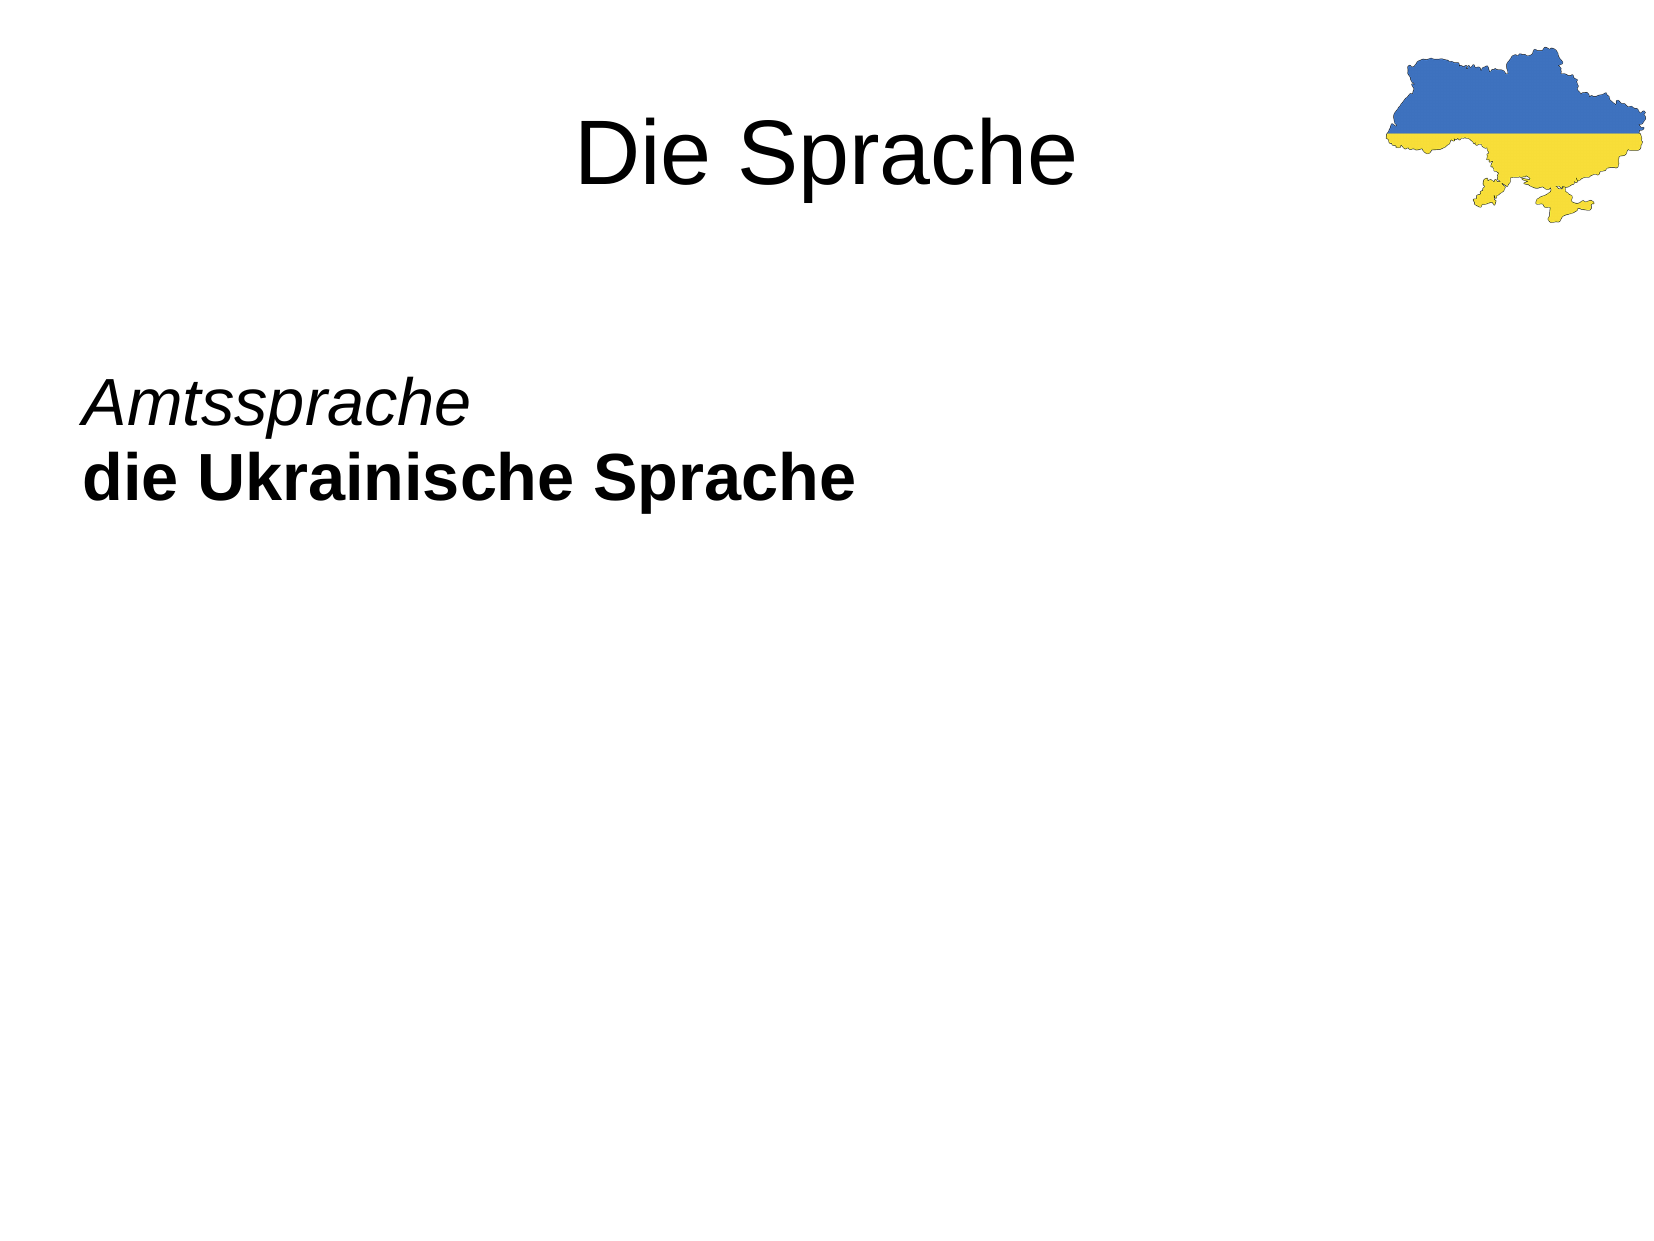

# Die Sprache
Amtssprache
die Ukrainische Sprache